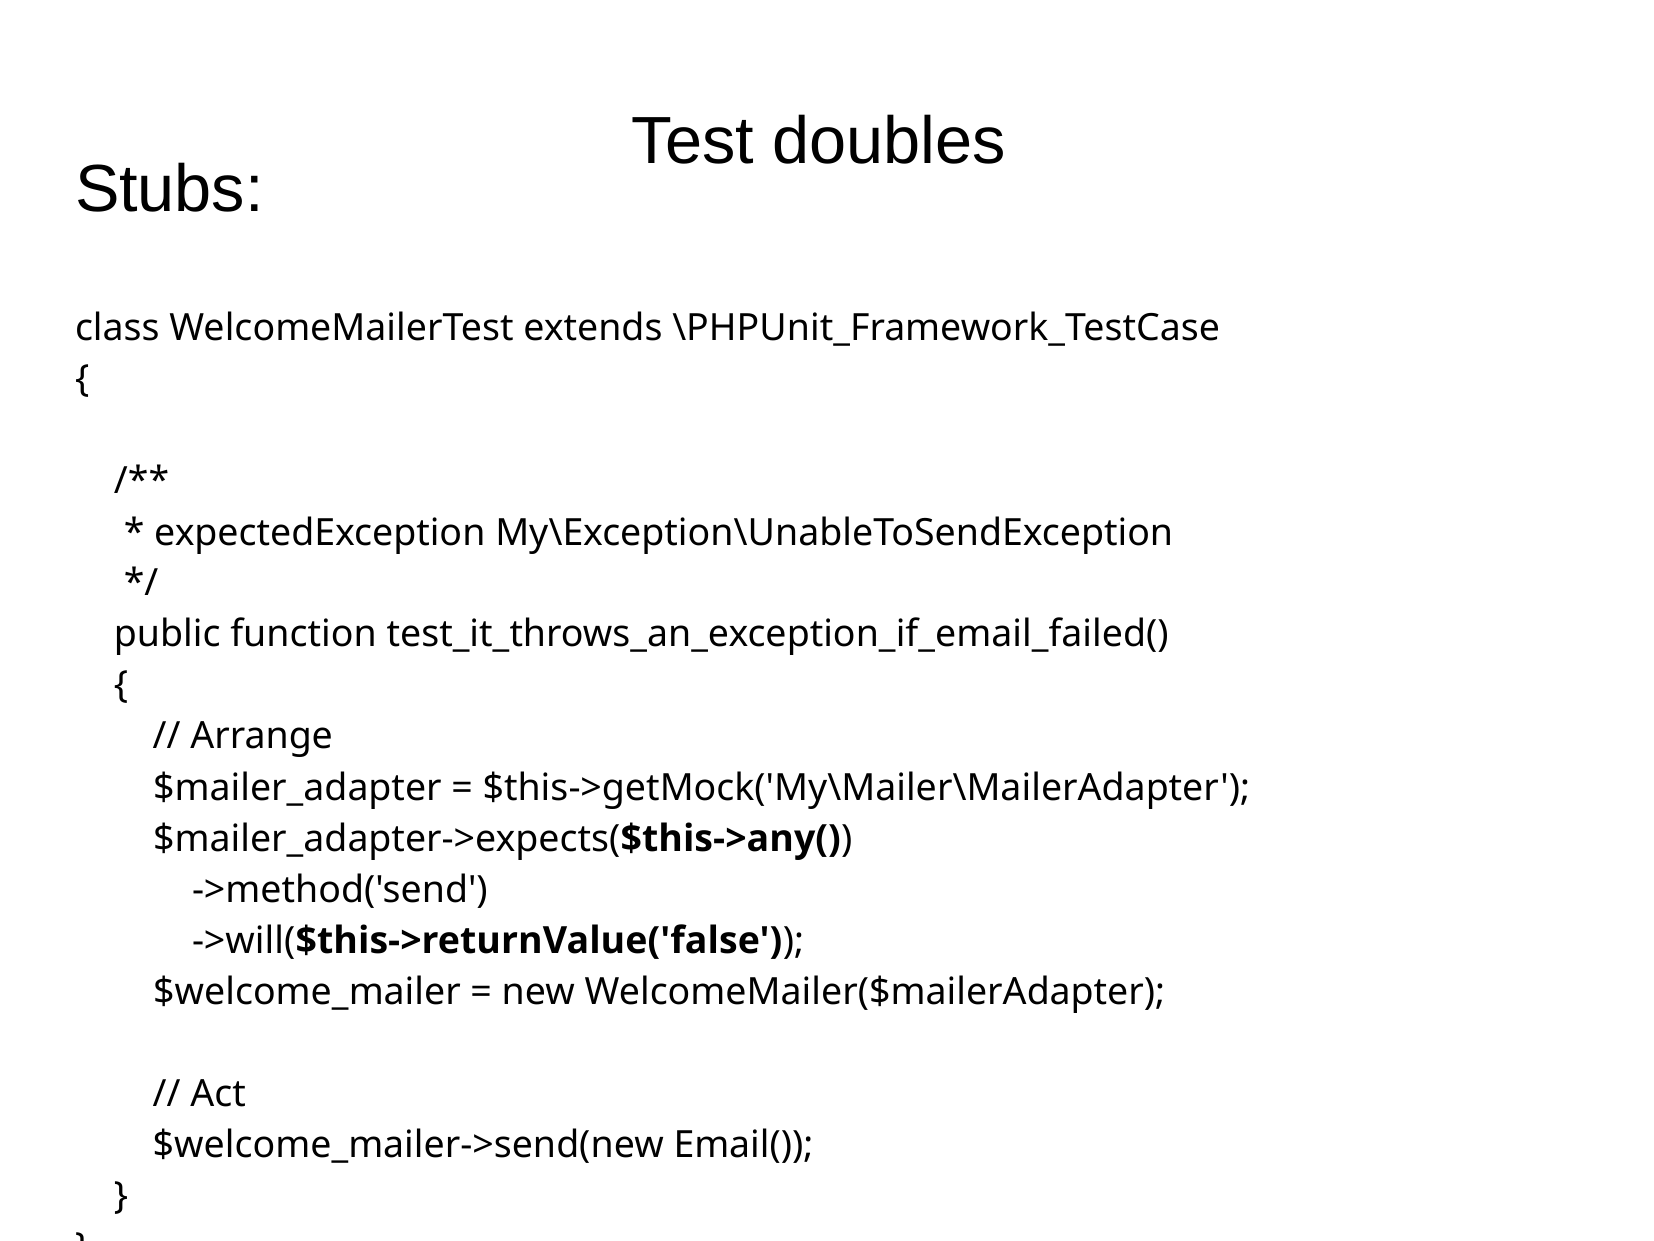

# Test doubles
Stubs:
class WelcomeMailerTest extends \PHPUnit_Framework_TestCase
{
 /**
 * expectedException My\Exception\UnableToSendException
 */
 public function test_it_throws_an_exception_if_email_failed()
 {
 // Arrange
 $mailer_adapter = $this->getMock('My\Mailer\MailerAdapter');
 $mailer_adapter->expects($this->any())
 ->method('send')
 ->will($this->returnValue('false'));
 $welcome_mailer = new WelcomeMailer($mailerAdapter);
 // Act
 $welcome_mailer->send(new Email());
 }
}